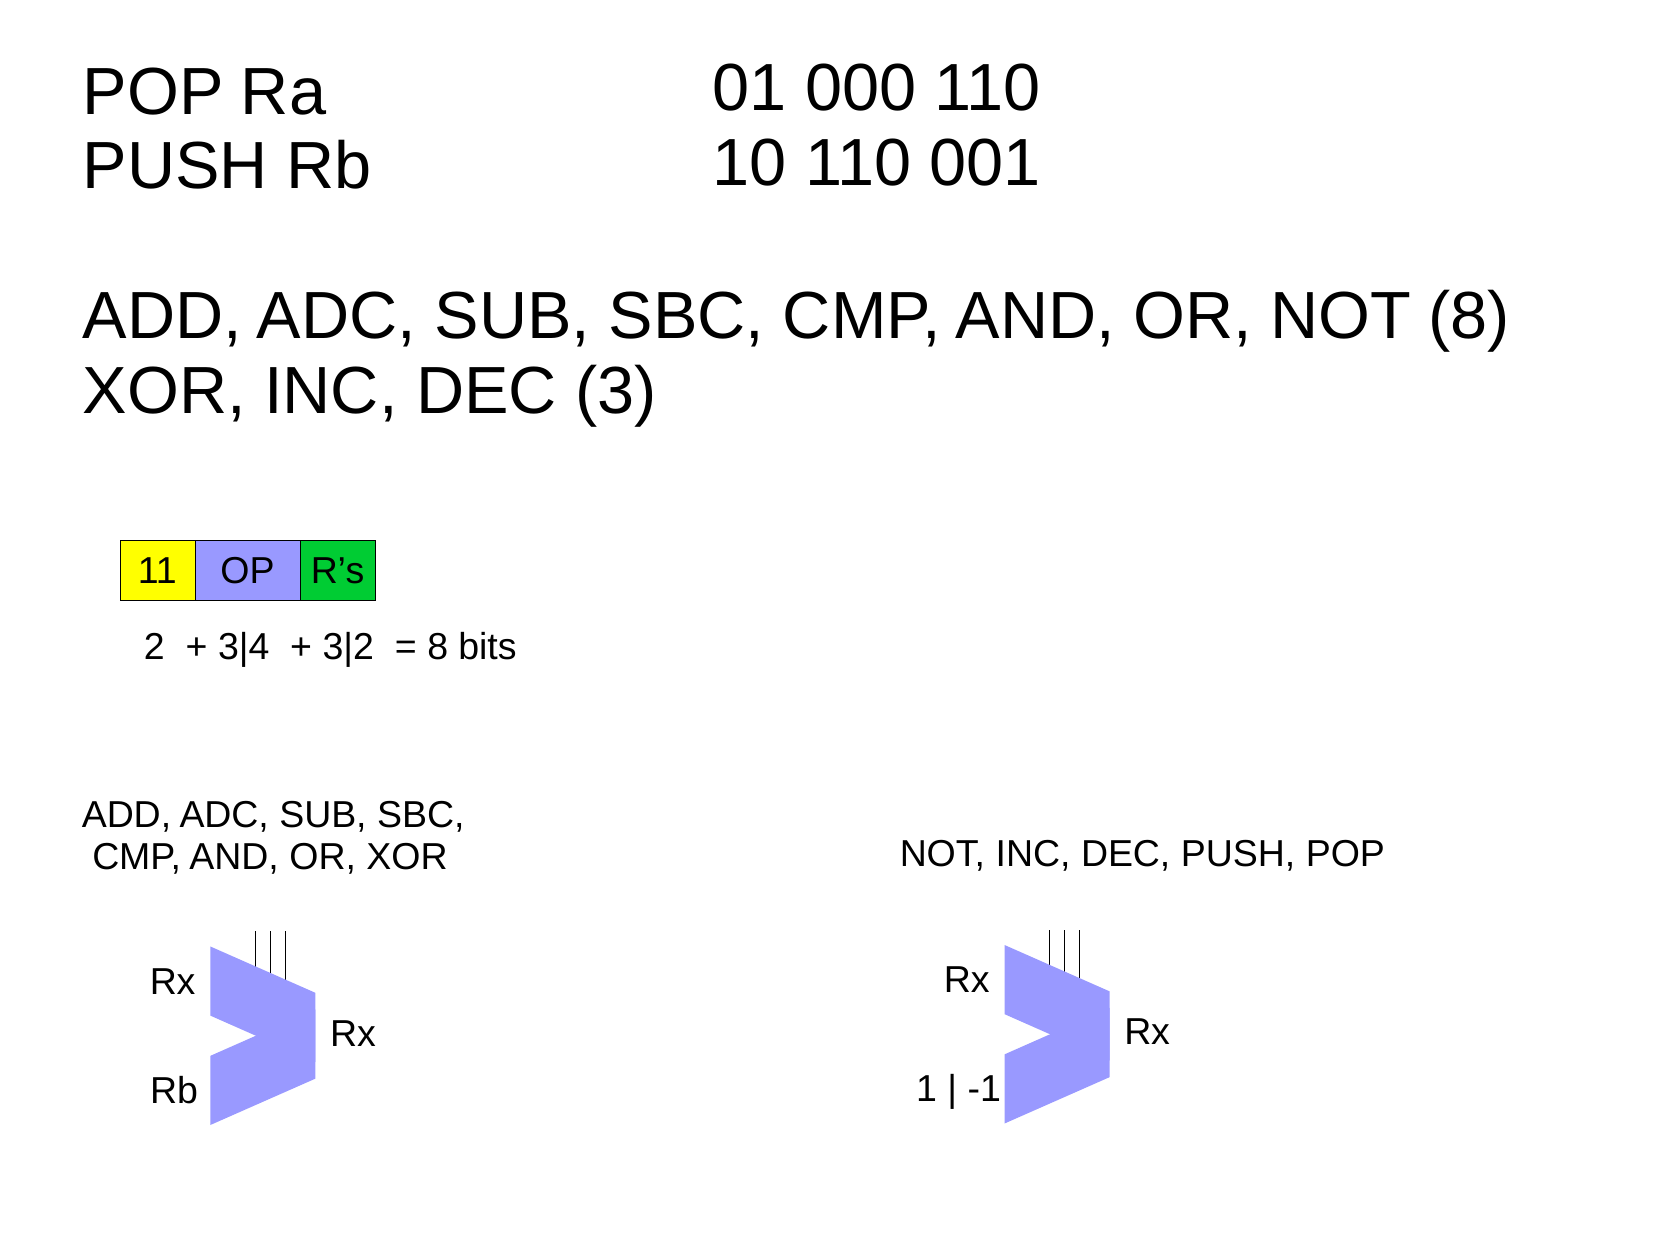

01 000 110
10 110 001
# POP Ra
PUSH Rb
ADD, ADC, SUB, SBC, CMP, AND, OR, NOT (8)
XOR, INC, DEC (3)
11
OP
R’s
2 + 3|4 + 3|2 = 8 bits
ADD, ADC, SUB, SBC,
 CMP, AND, OR, XOR
NOT, INC, DEC, PUSH, POP
Rx
Rx
1 | -1
Rx
Rx
Rb